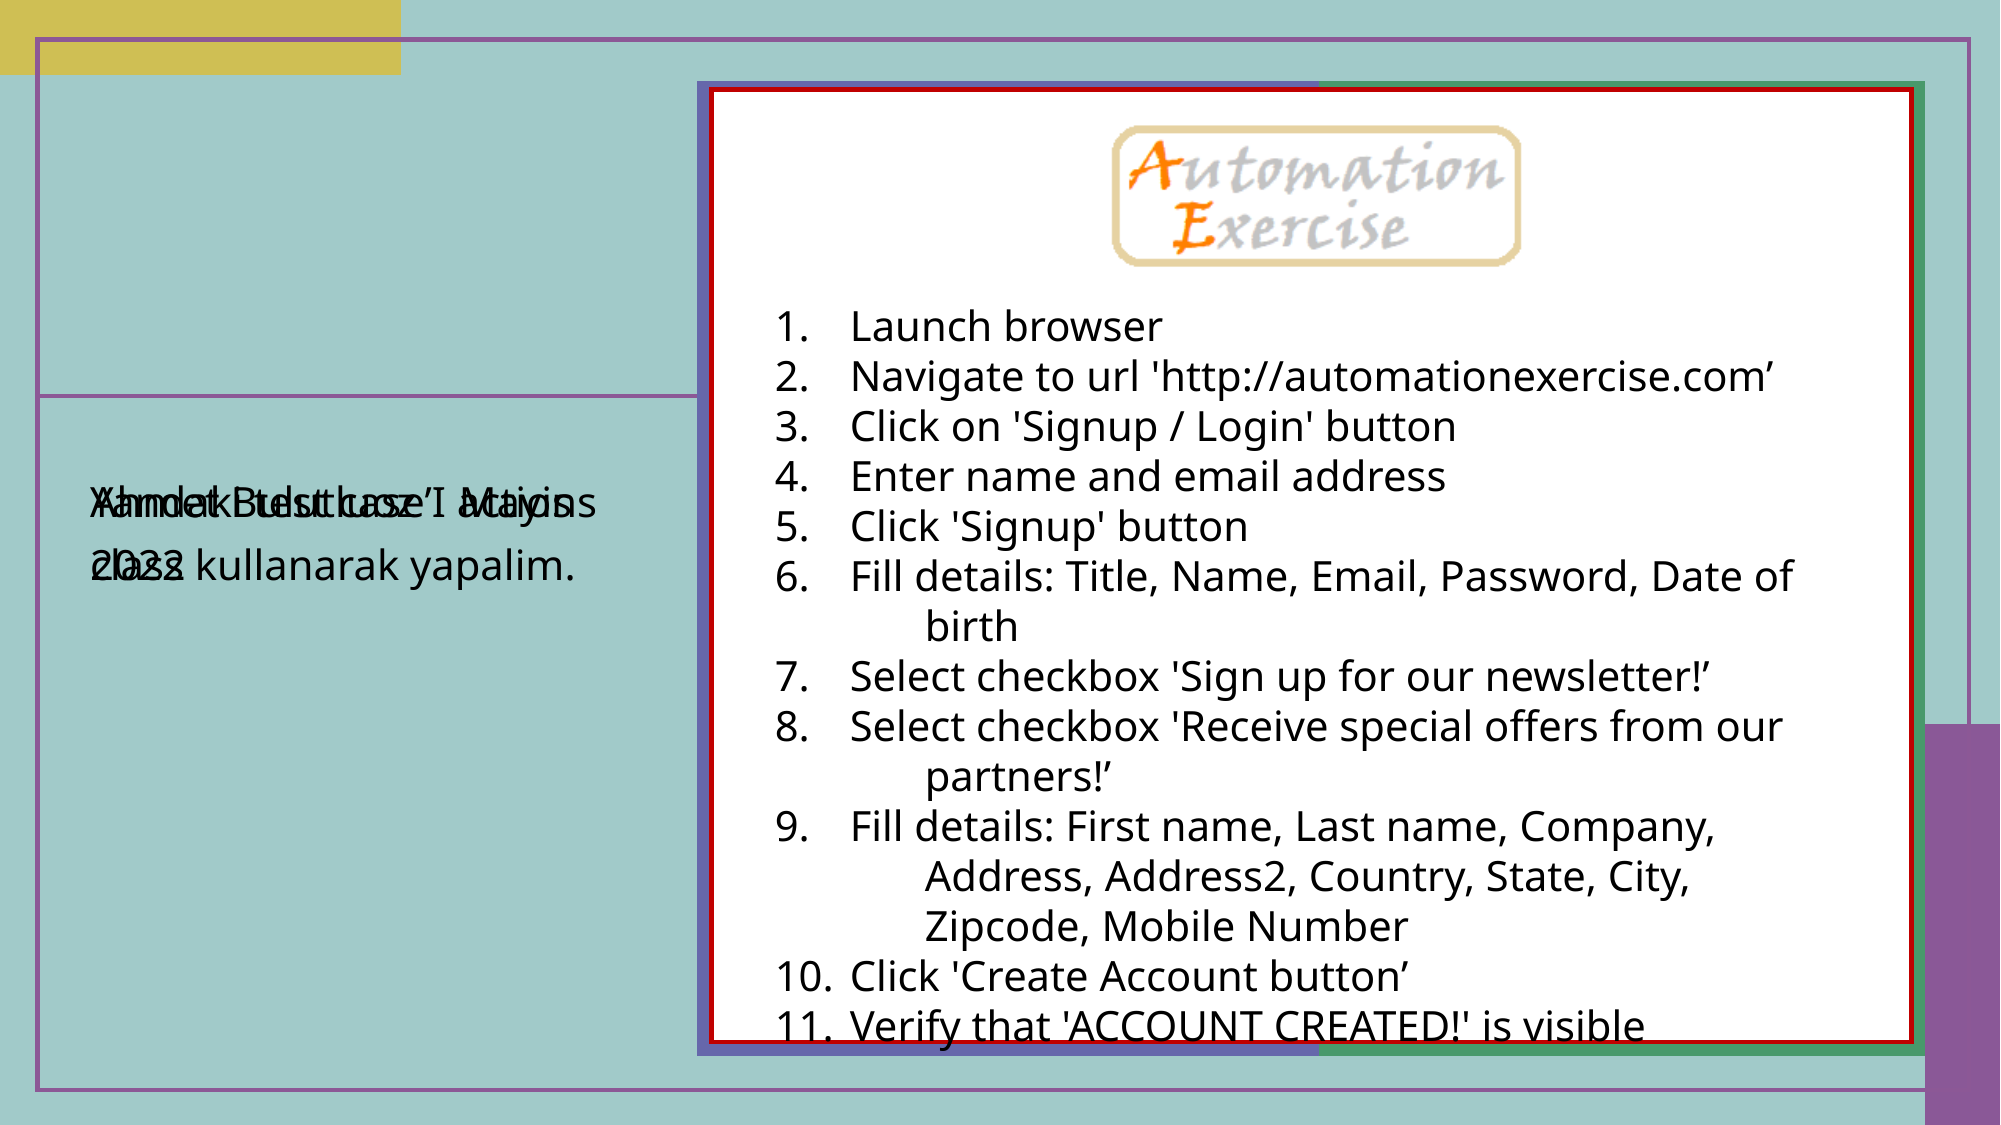

# Actions class uygulama
Launch browser
Navigate to url 'http://automationexercise.com’
Click on 'Signup / Login' button
Enter name and email address
Click 'Signup' button
Fill details: Title, Name, Email, Password, Date of birth
Select checkbox 'Sign up for our newsletter!’
Select checkbox 'Receive special offers from our partners!’
Fill details: First name, Last name, Company, Address, Address2, Country, State, City, Zipcode, Mobile Number
Click 'Create Account button’
Verify that 'ACCOUNT CREATED!' is visible
Yandaki test case’I actions class kullanarak yapalim.
Ahmet Bulutluoz Mayis 2022